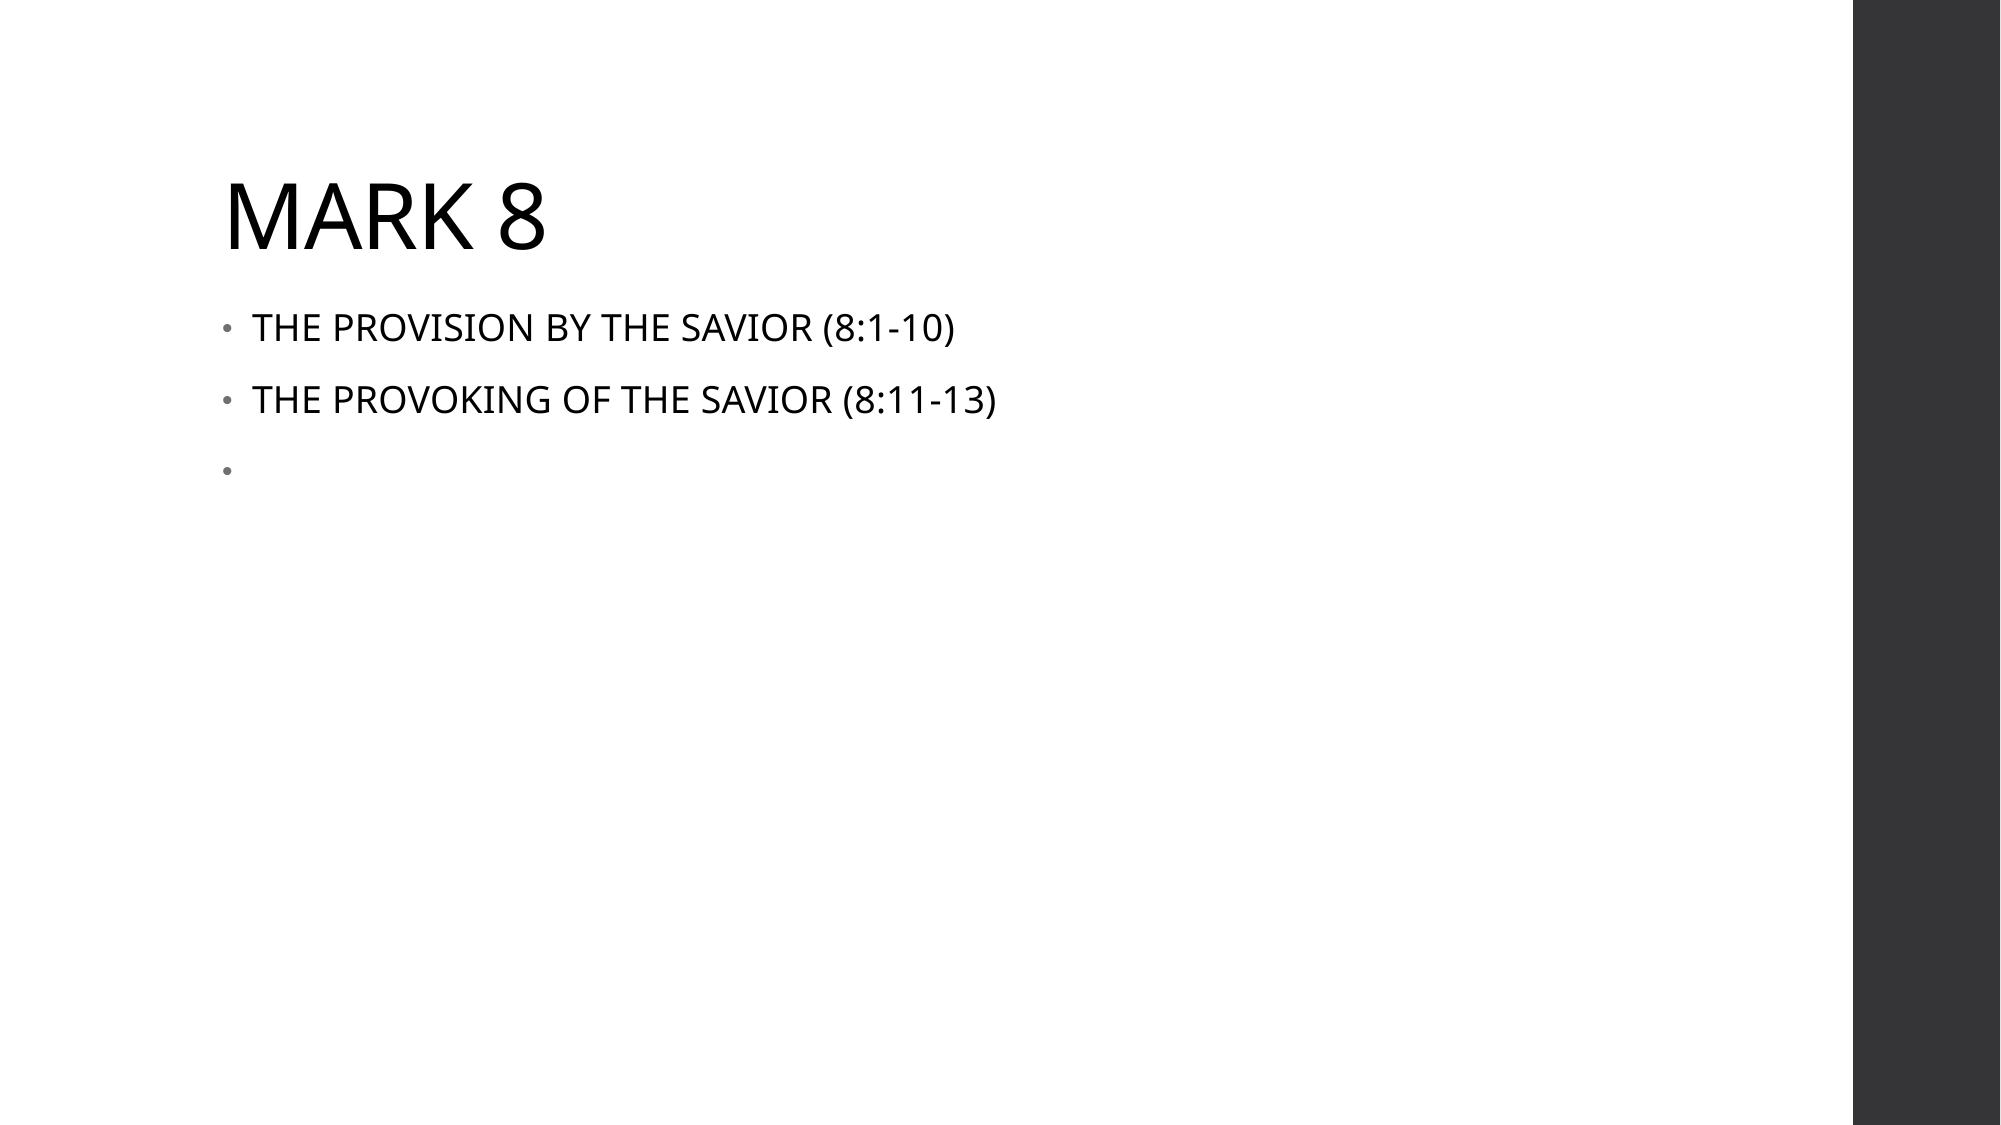

# MARK 8
THE PROVISION BY THE SAVIOR (8:1-10)
THE PROVOKING OF THE SAVIOR (8:11-13)